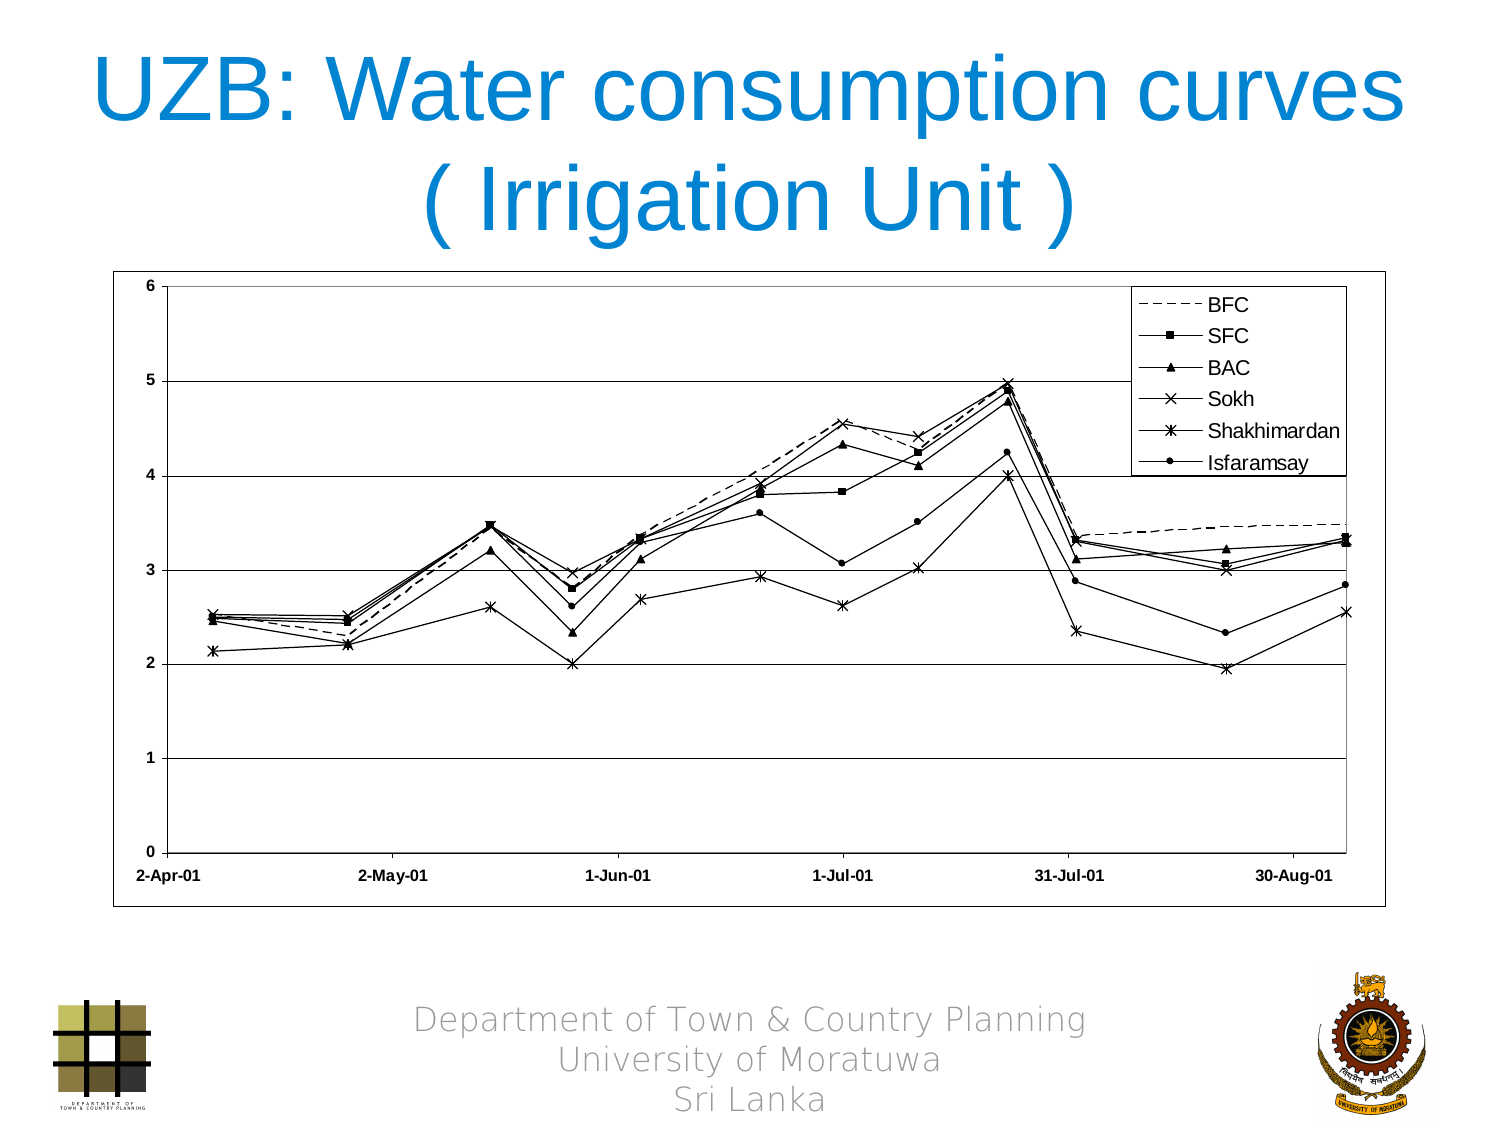

# UZB: Water consumption curves ( Irrigation Unit )